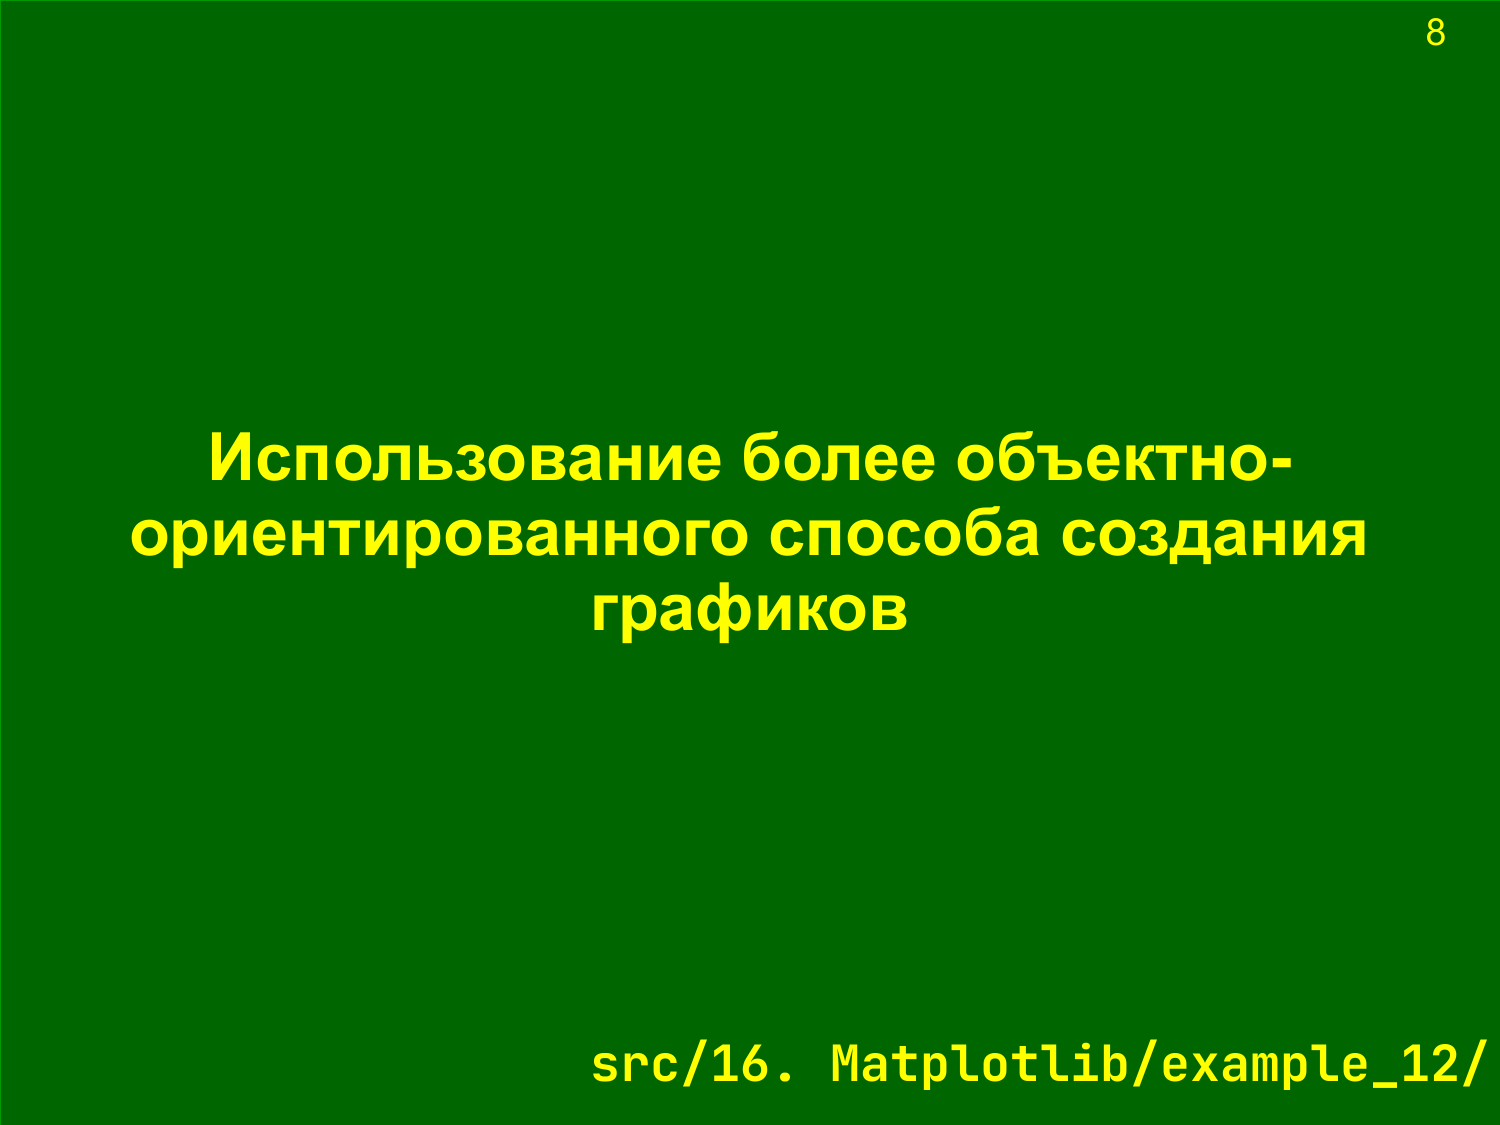

# Использование более объектно-ориентированного способа создания графиков
src/16. Matplotlib/example_12/